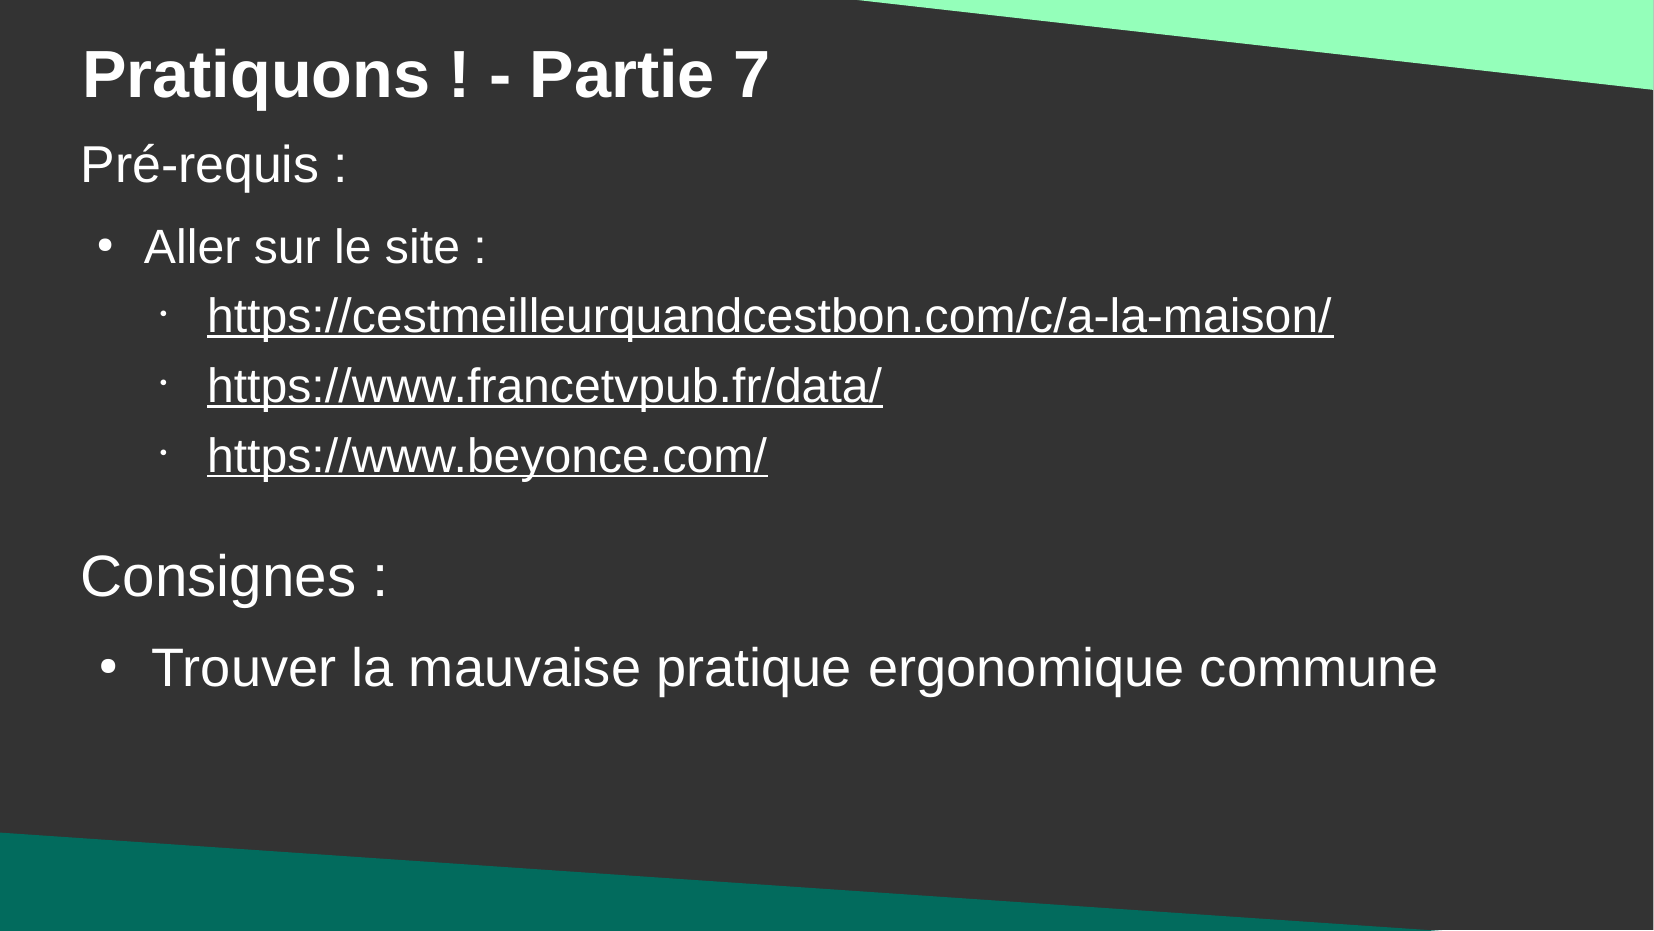

# Pratiquons ! - Partie 7
Pré-requis :
Aller sur le site :
https://cestmeilleurquandcestbon.com/c/a-la-maison/
https://www.francetvpub.fr/data/
https://www.beyonce.com/
Consignes :
Trouver la mauvaise pratique ergonomique commune